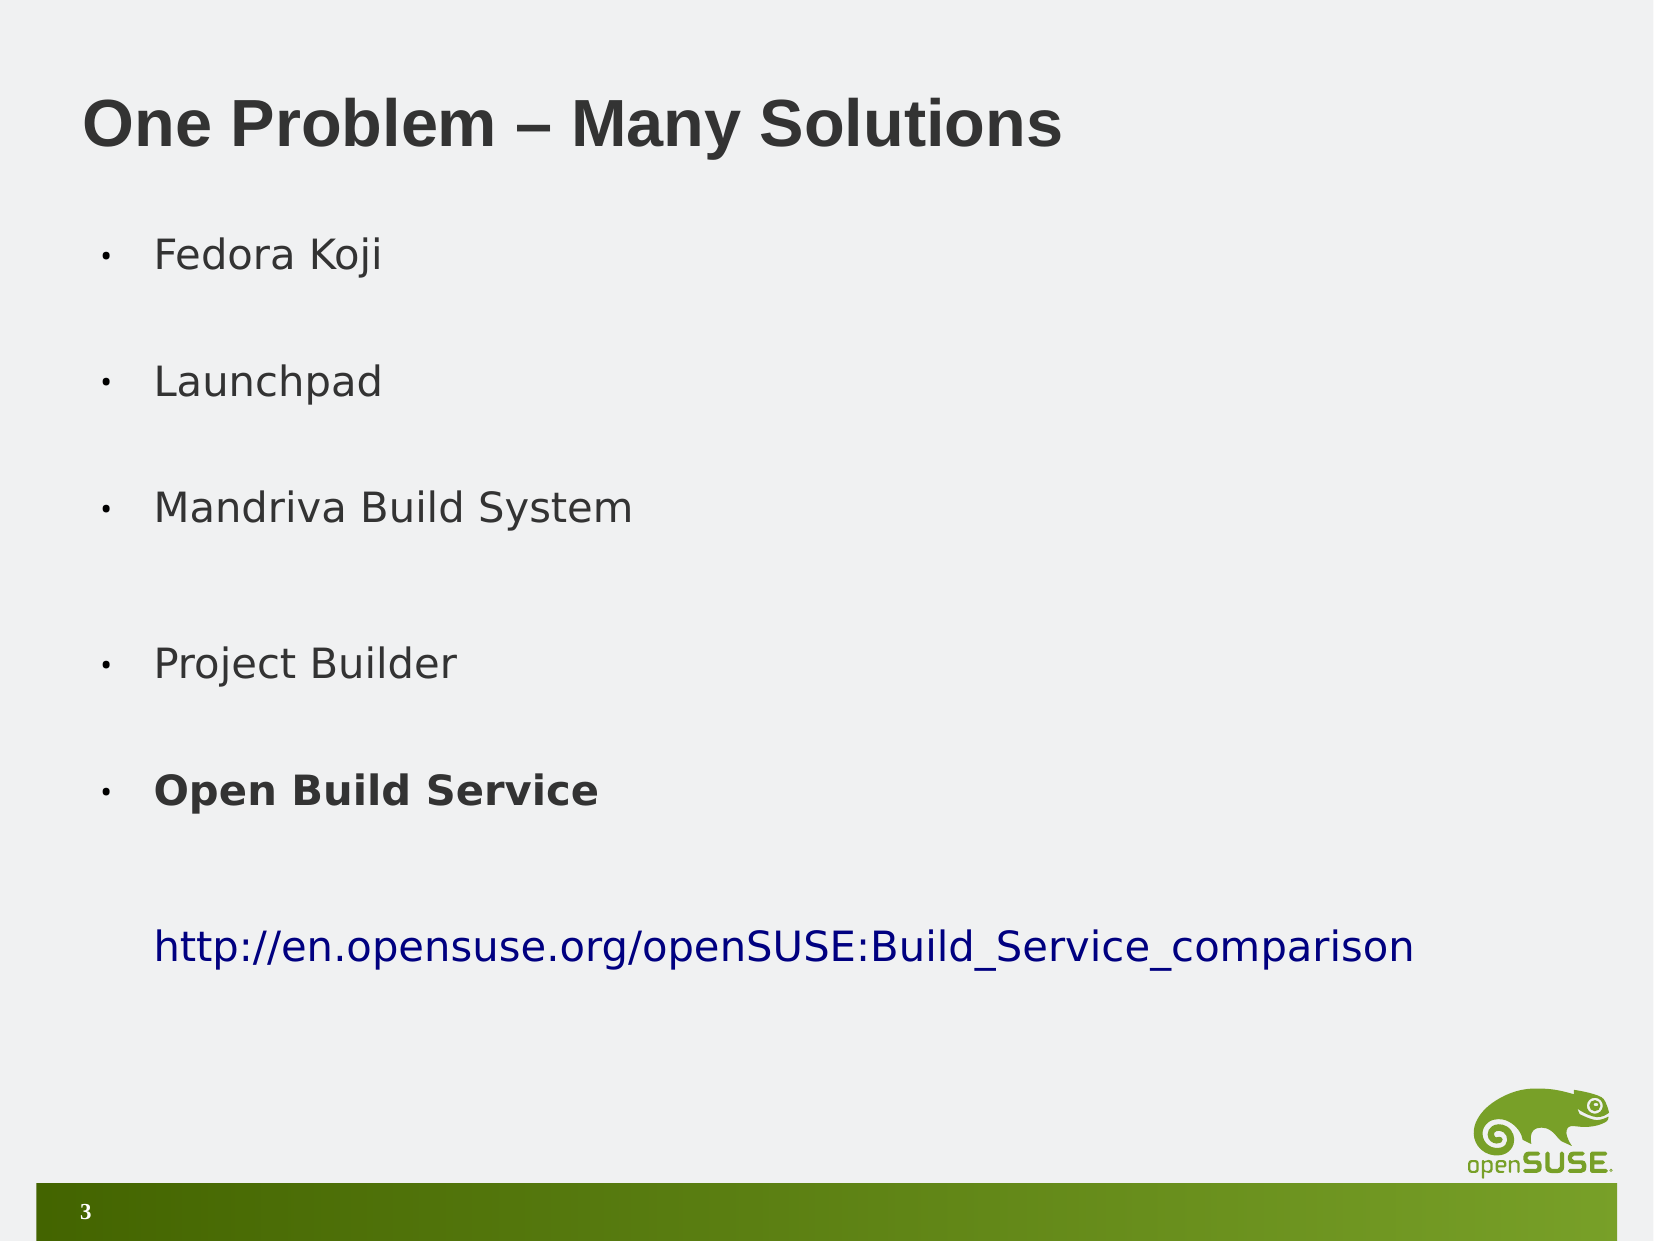

# One Problem – Many Solutions
Fedora Koji
Launchpad
Mandriva Build System
Project Builder
Open Build Service
http://en.opensuse.org/openSUSE:Build_Service_comparison
3